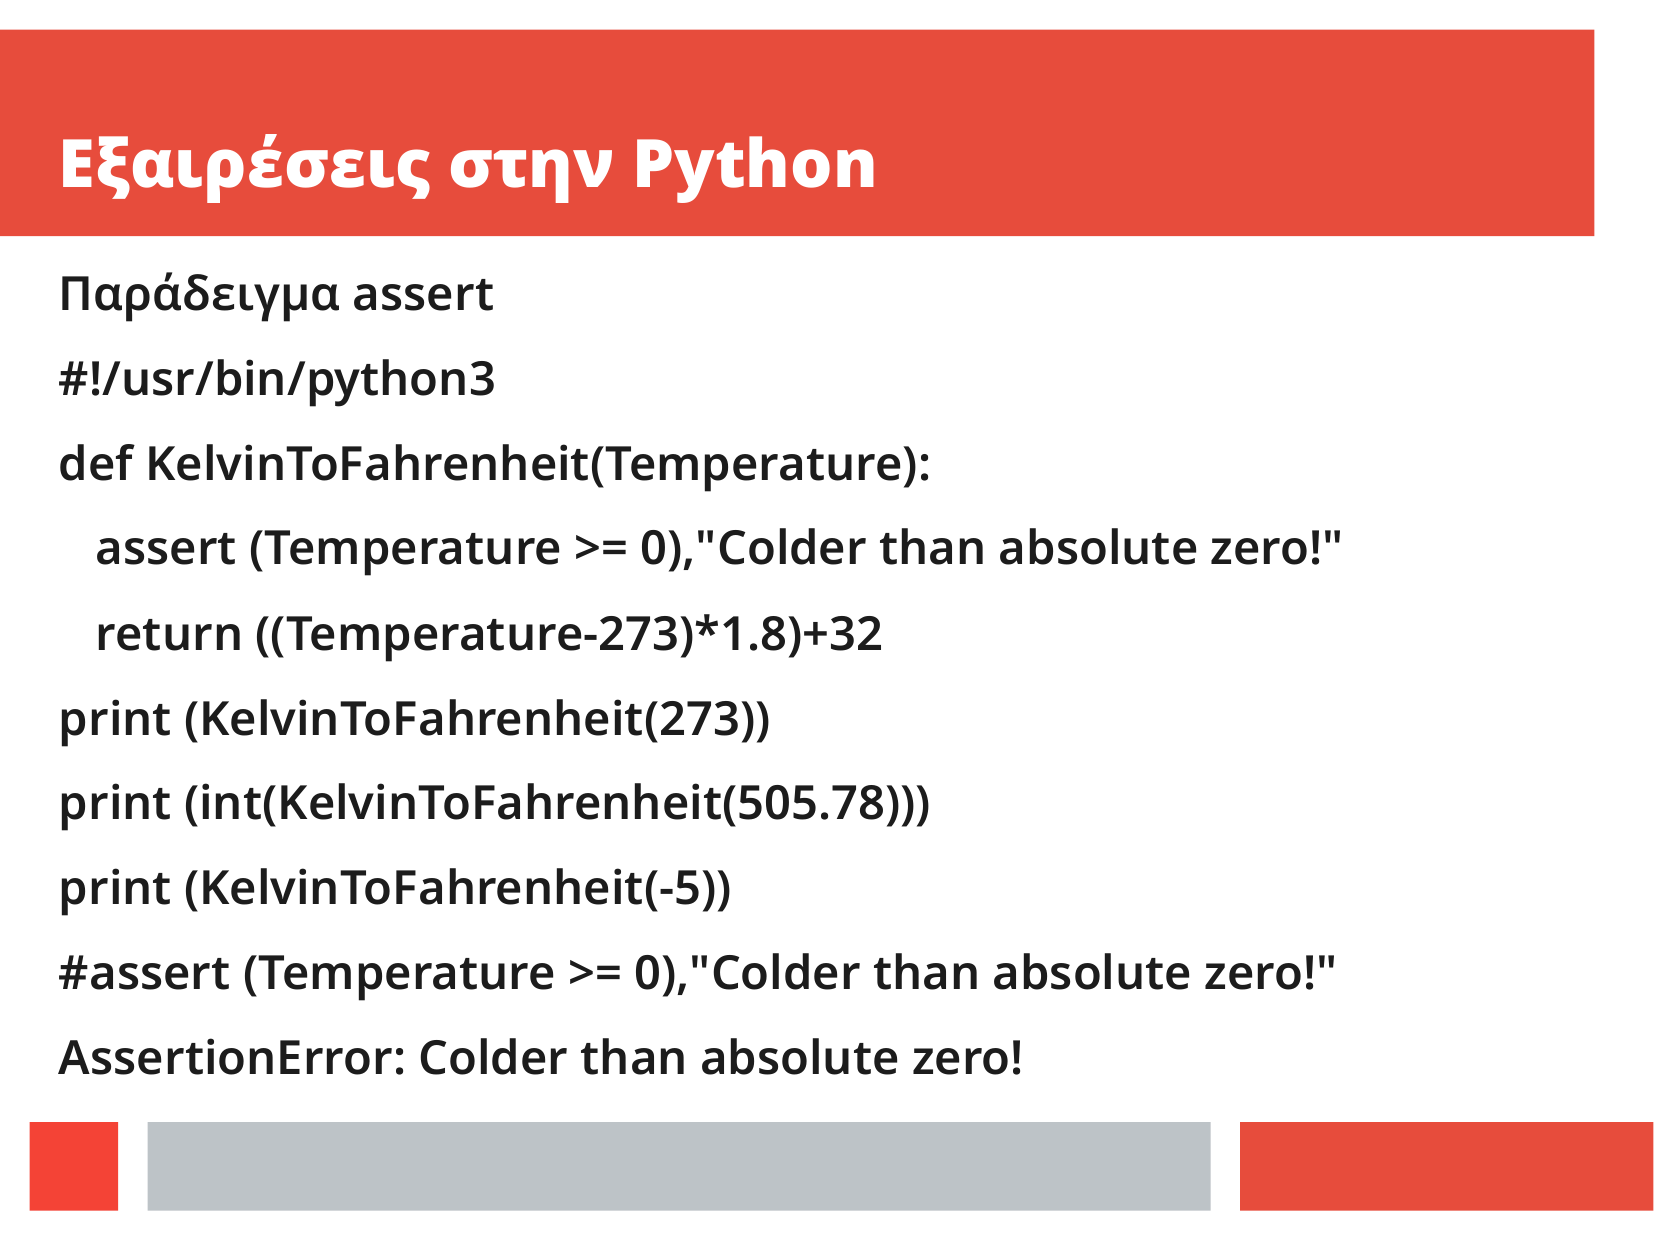

# Eξαιρέσεις στην Python
Παράδειγμα assert
#!/usr/bin/python3
def KelvinToFahrenheit(Temperature):
 assert (Temperature >= 0),"Colder than absolute zero!"
 return ((Temperature-273)*1.8)+32
print (KelvinToFahrenheit(273))
print (int(KelvinToFahrenheit(505.78)))
print (KelvinToFahrenheit(-5))
#assert (Temperature >= 0),"Colder than absolute zero!"
AssertionError: Colder than absolute zero!